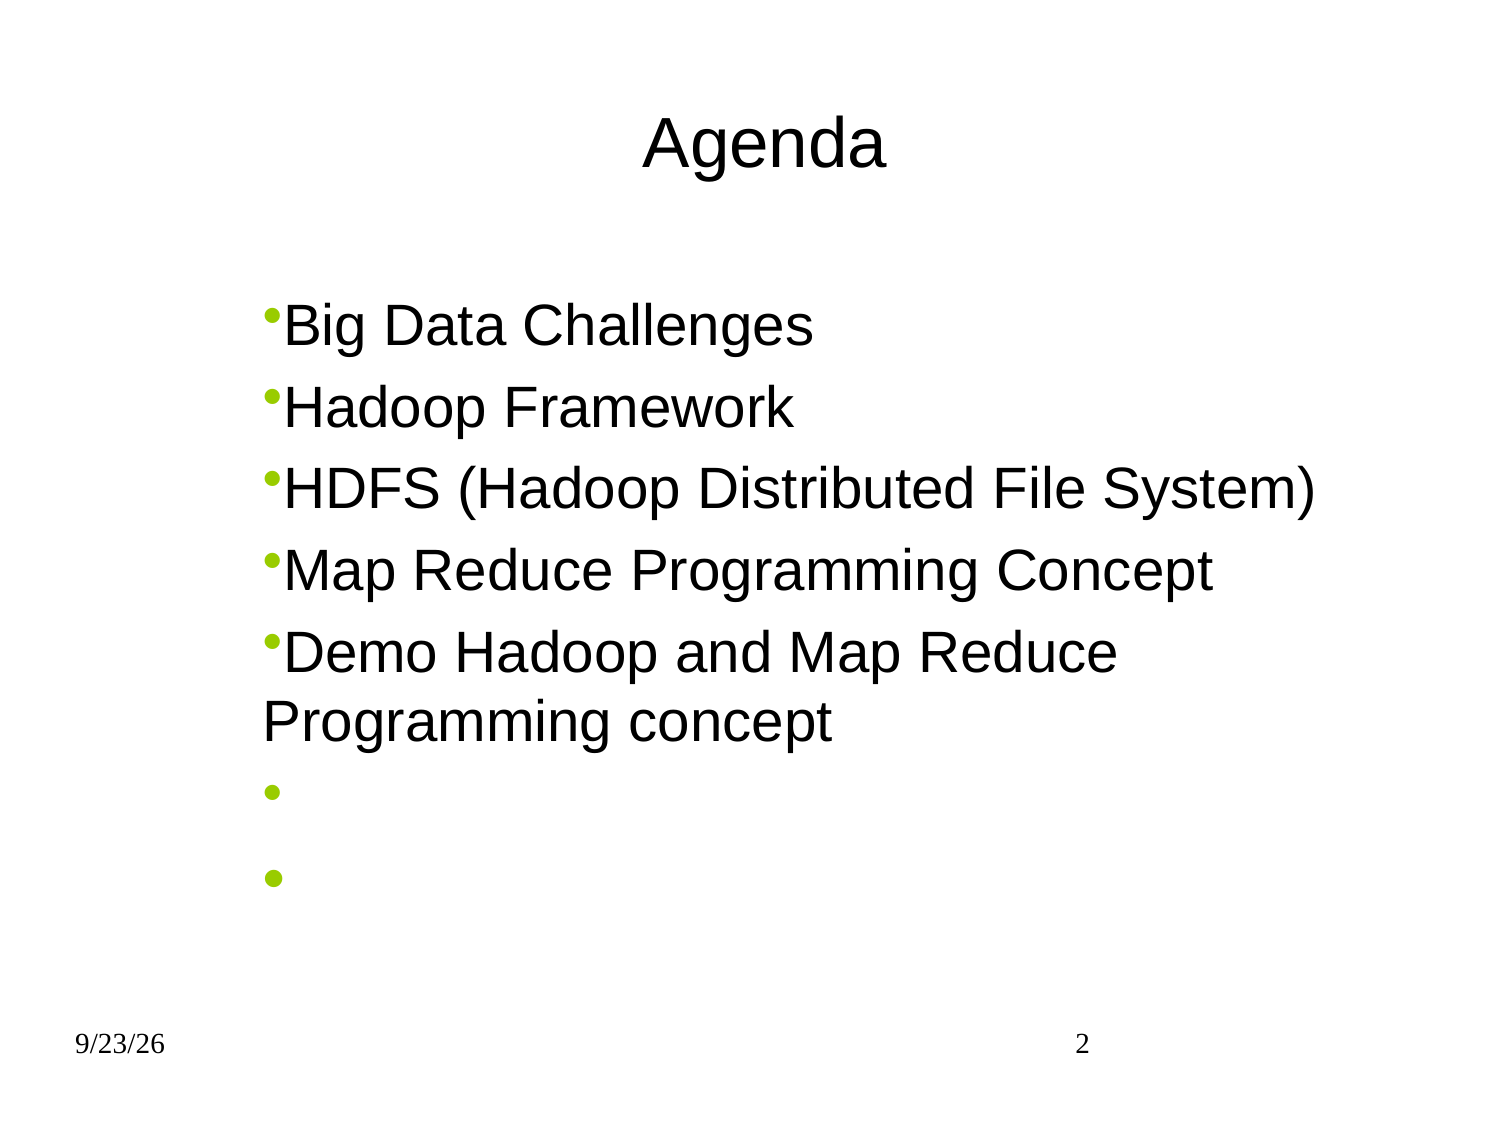

# Agenda
Big Data Challenges
Hadoop Framework
HDFS (Hadoop Distributed File System)
Map Reduce Programming Concept
Demo Hadoop and Map Reduce Programming concept